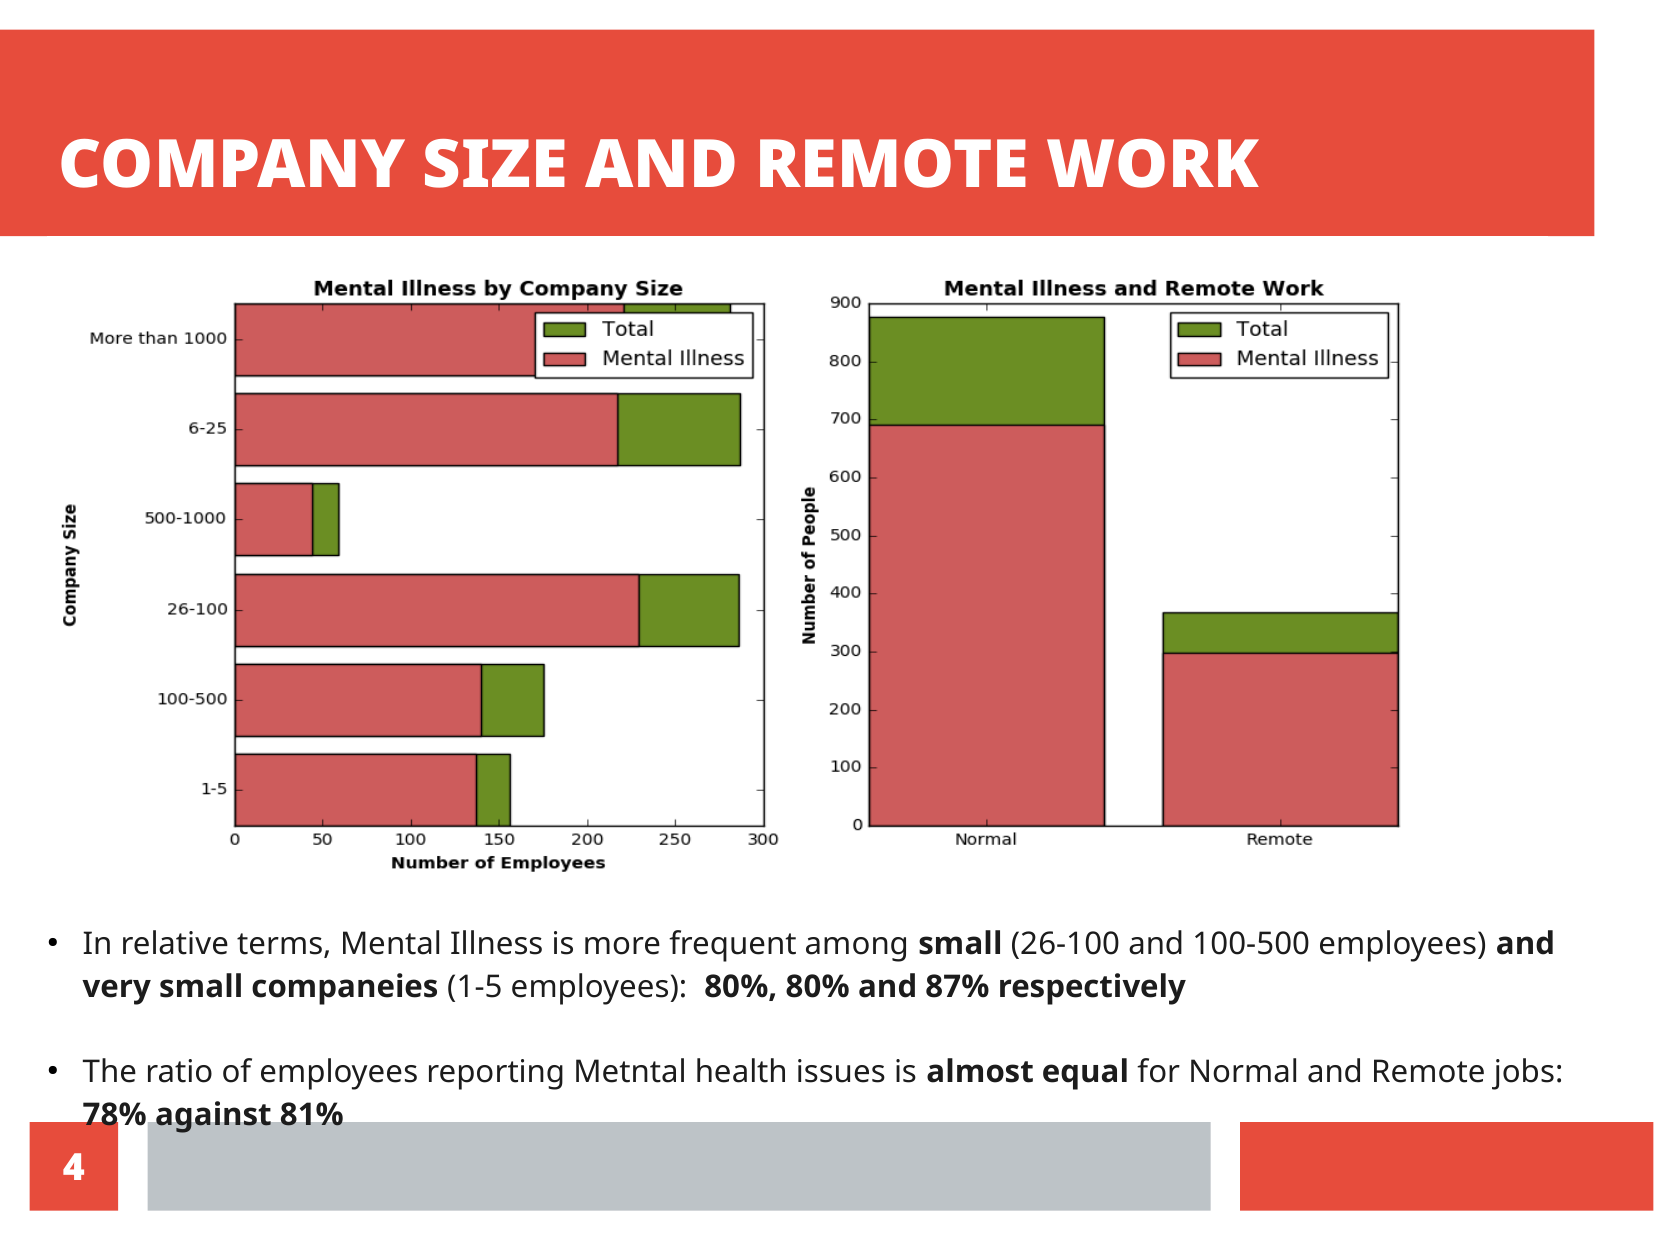

# COMPANY SIZE AND REMOTE WORK
In relative terms, Mental Illness is more frequent among small (26-100 and 100-500 employees) and very small companeies (1-5 employees): 80%, 80% and 87% respectively
The ratio of employees reporting Metntal health issues is almost equal for Normal and Remote jobs: 78% against 81%
4